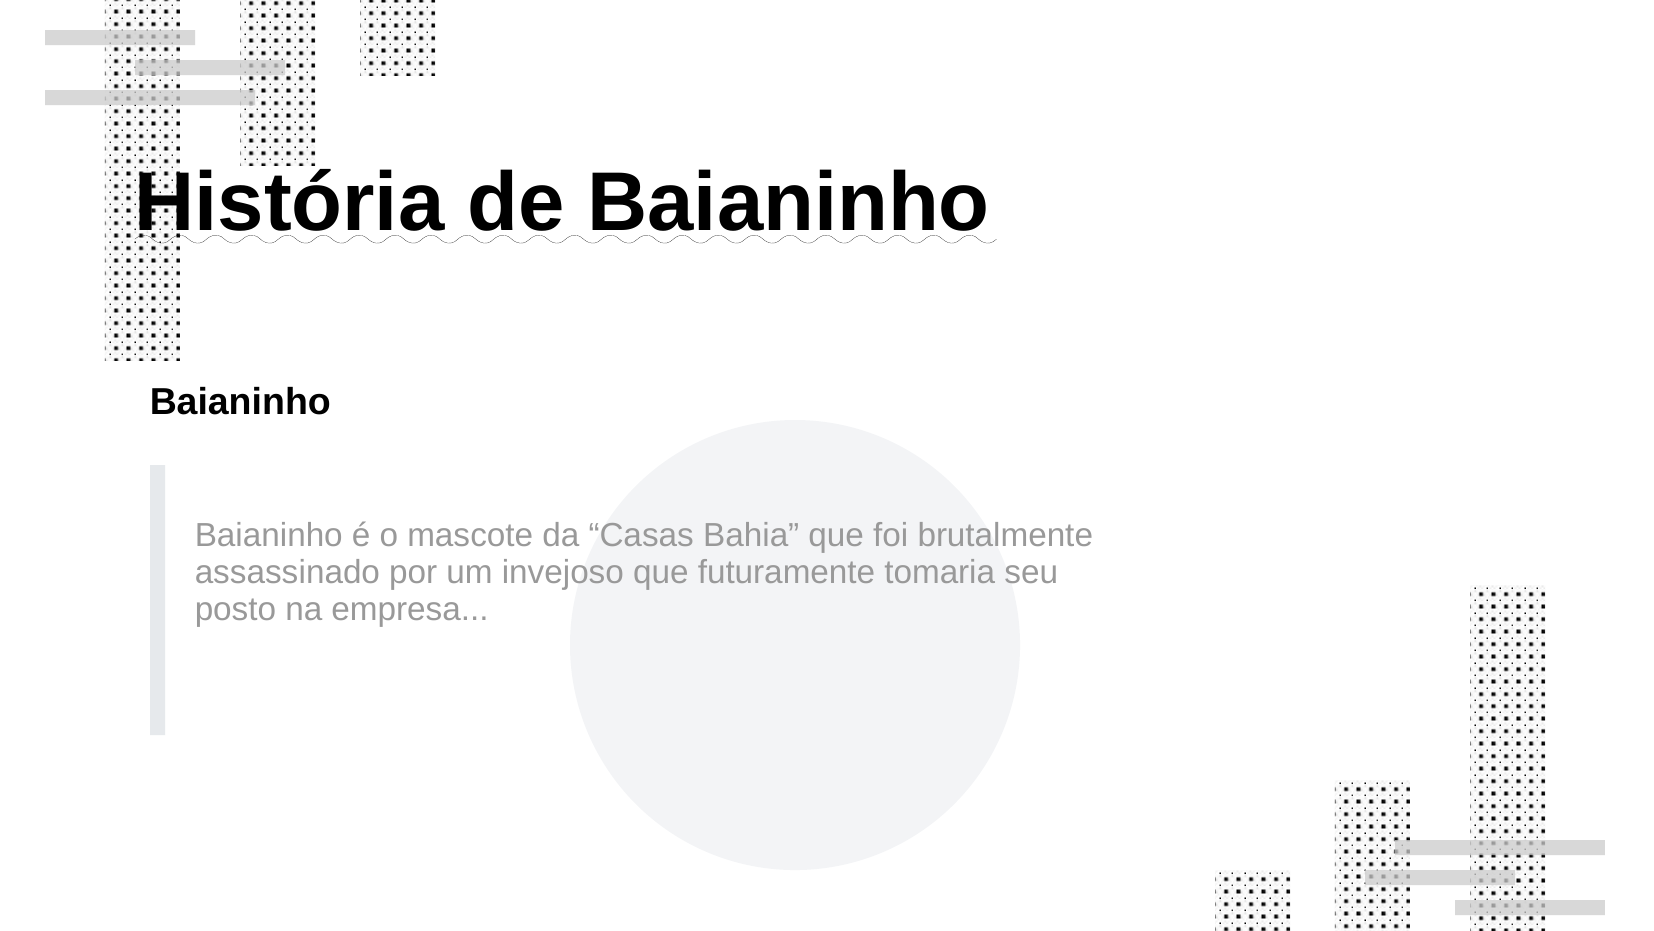

História de Baianinho
Baianinho
Baianinho é o mascote da “Casas Bahia” que foi brutalmente assassinado por um invejoso que futuramente tomaria seu posto na empresa...